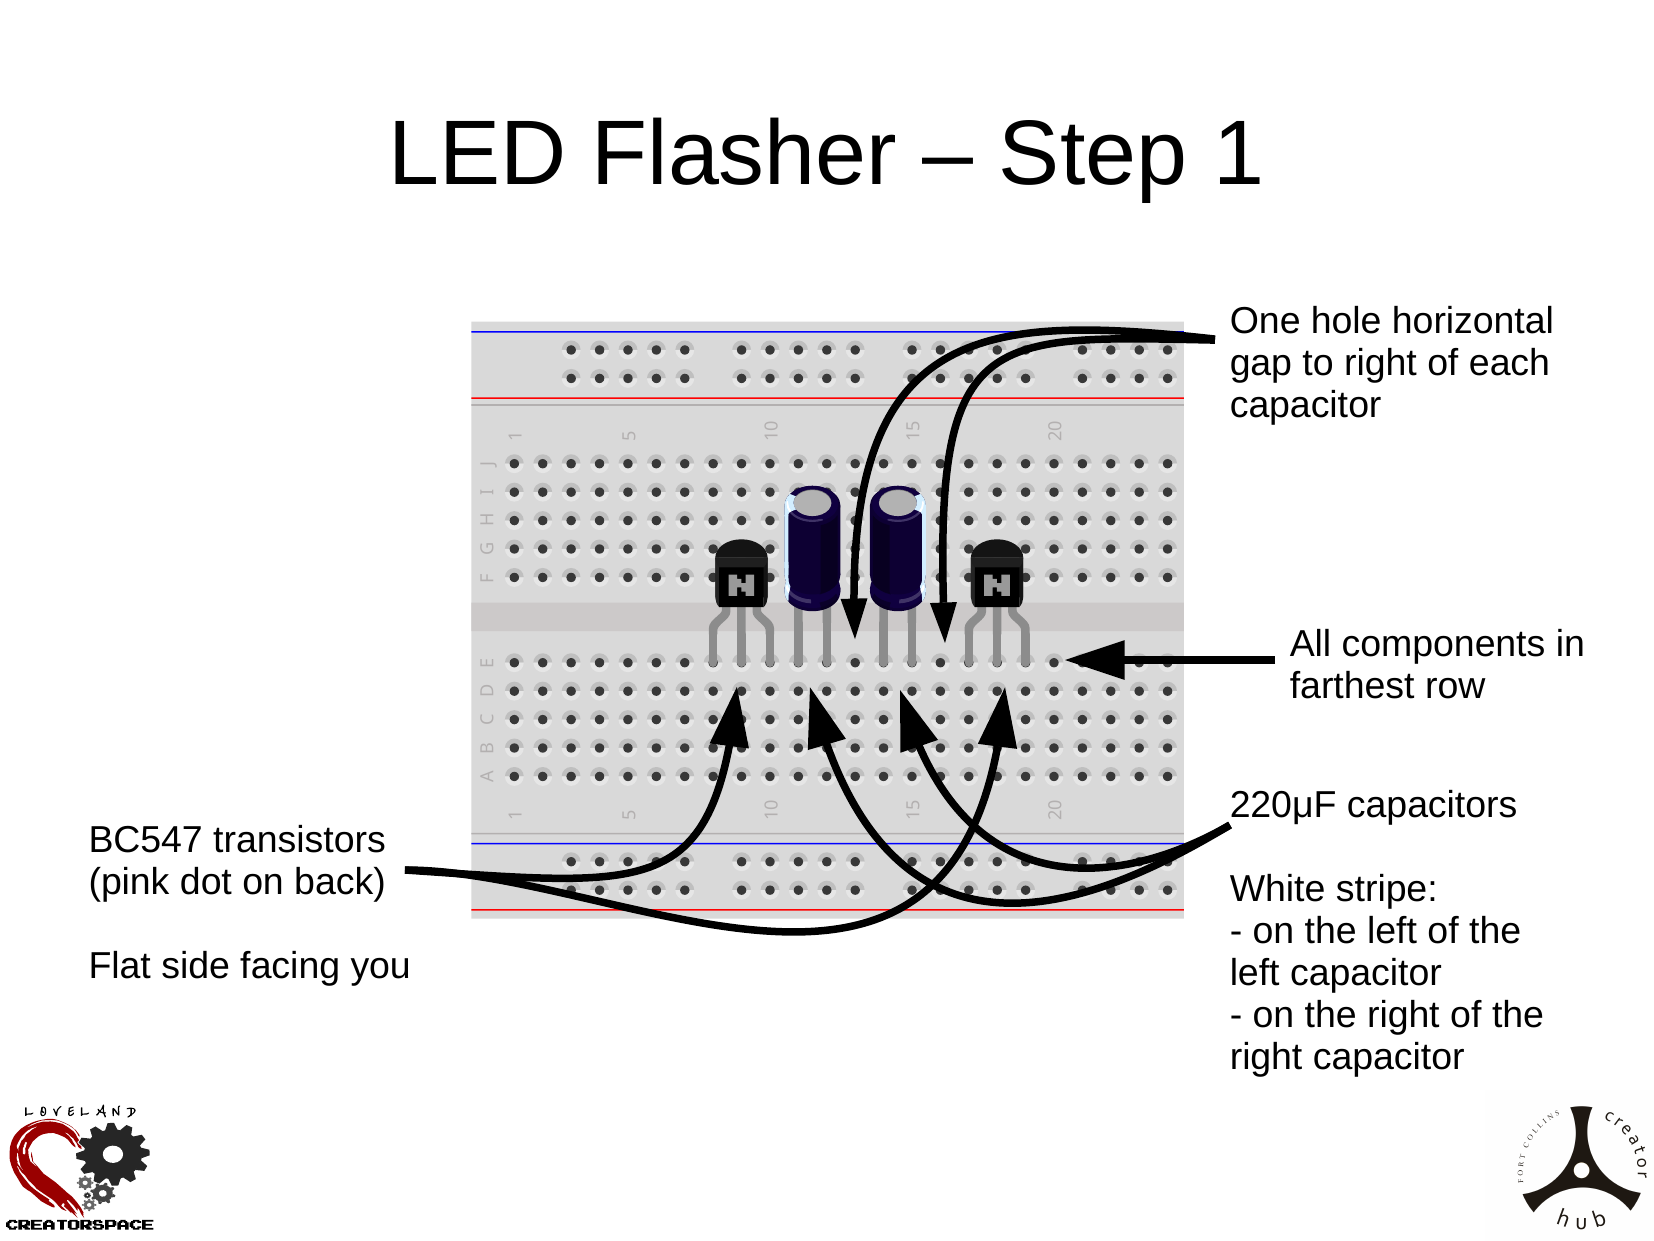

# LED Flasher – Step 1
One hole horizontal gap to right of each capacitor
All components in farthest row
220μF capacitors
White stripe:
- on the left of the left capacitor
- on the right of the right capacitor
BC547 transistors
(pink dot on back)
Flat side facing you